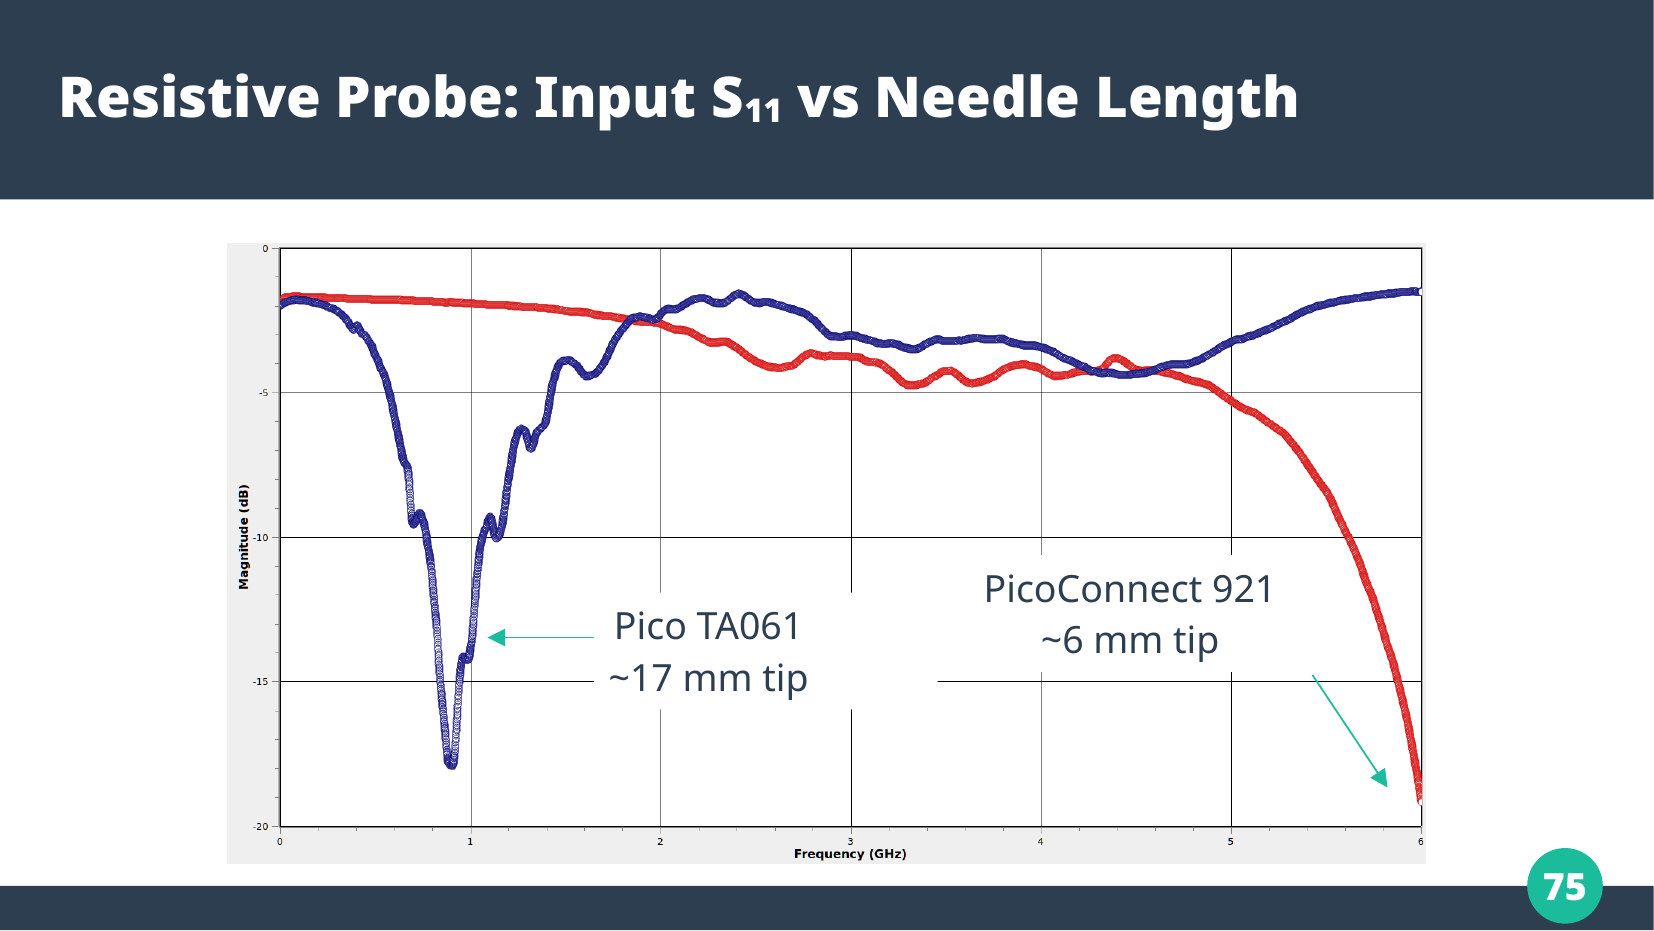

# Resistive Probe: Input S11 vs Needle Length
PicoConnect 921
~6 mm tip
Pico TA061
~17 mm tip